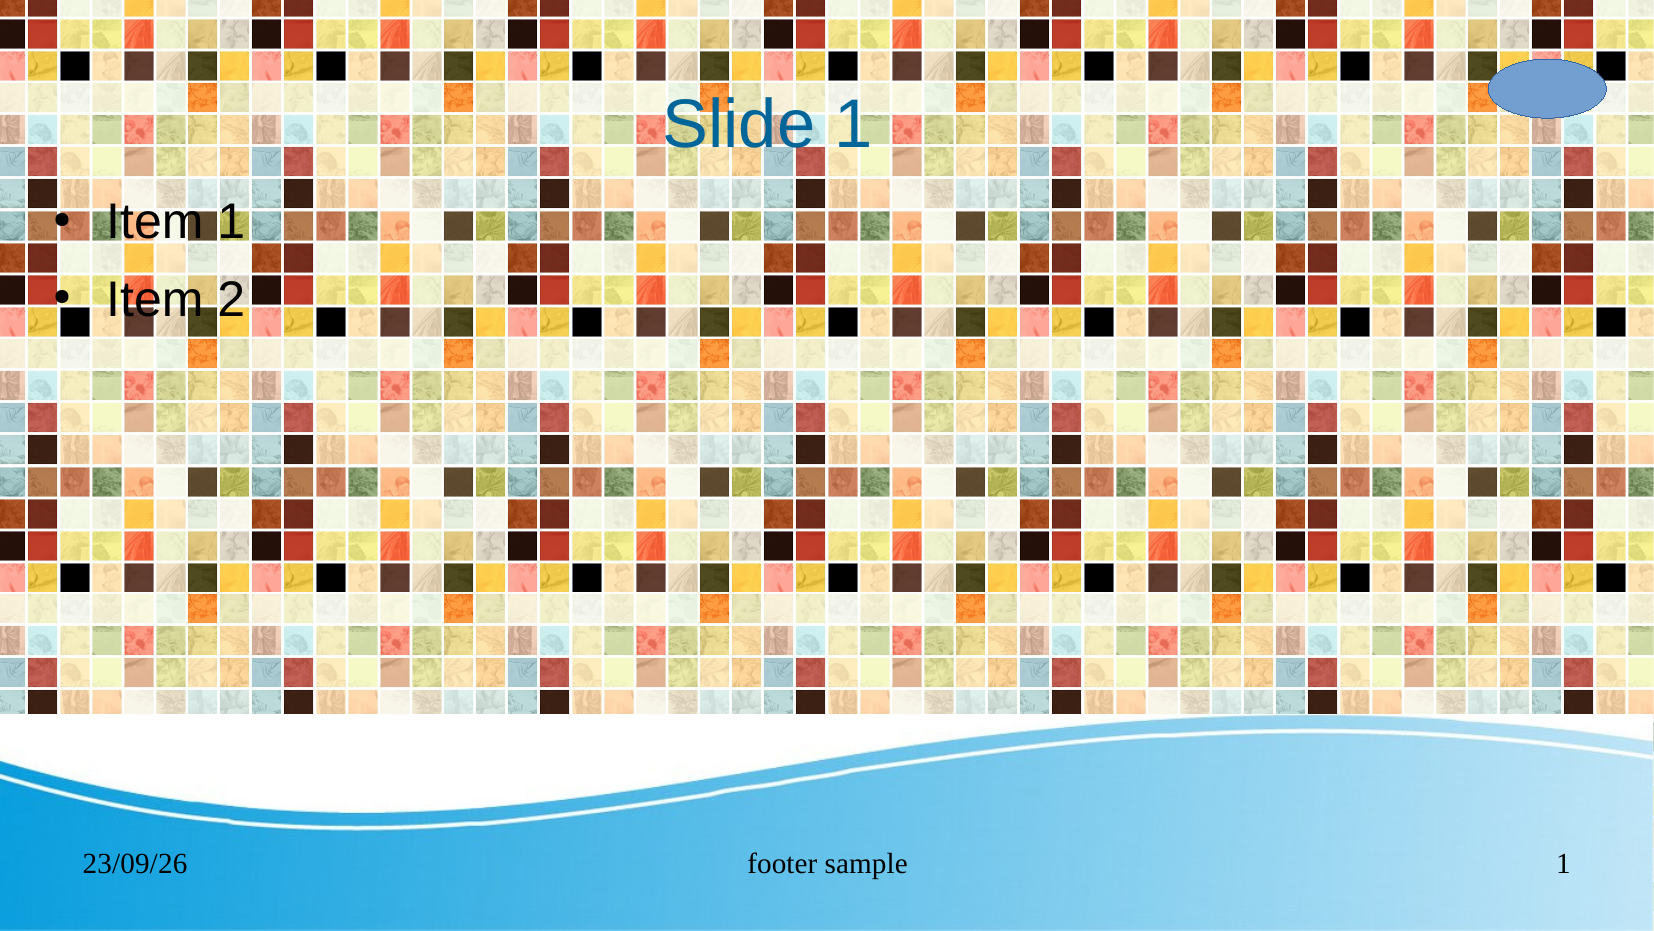

# Slide 1
Item 1
Item 2
footer sample
1